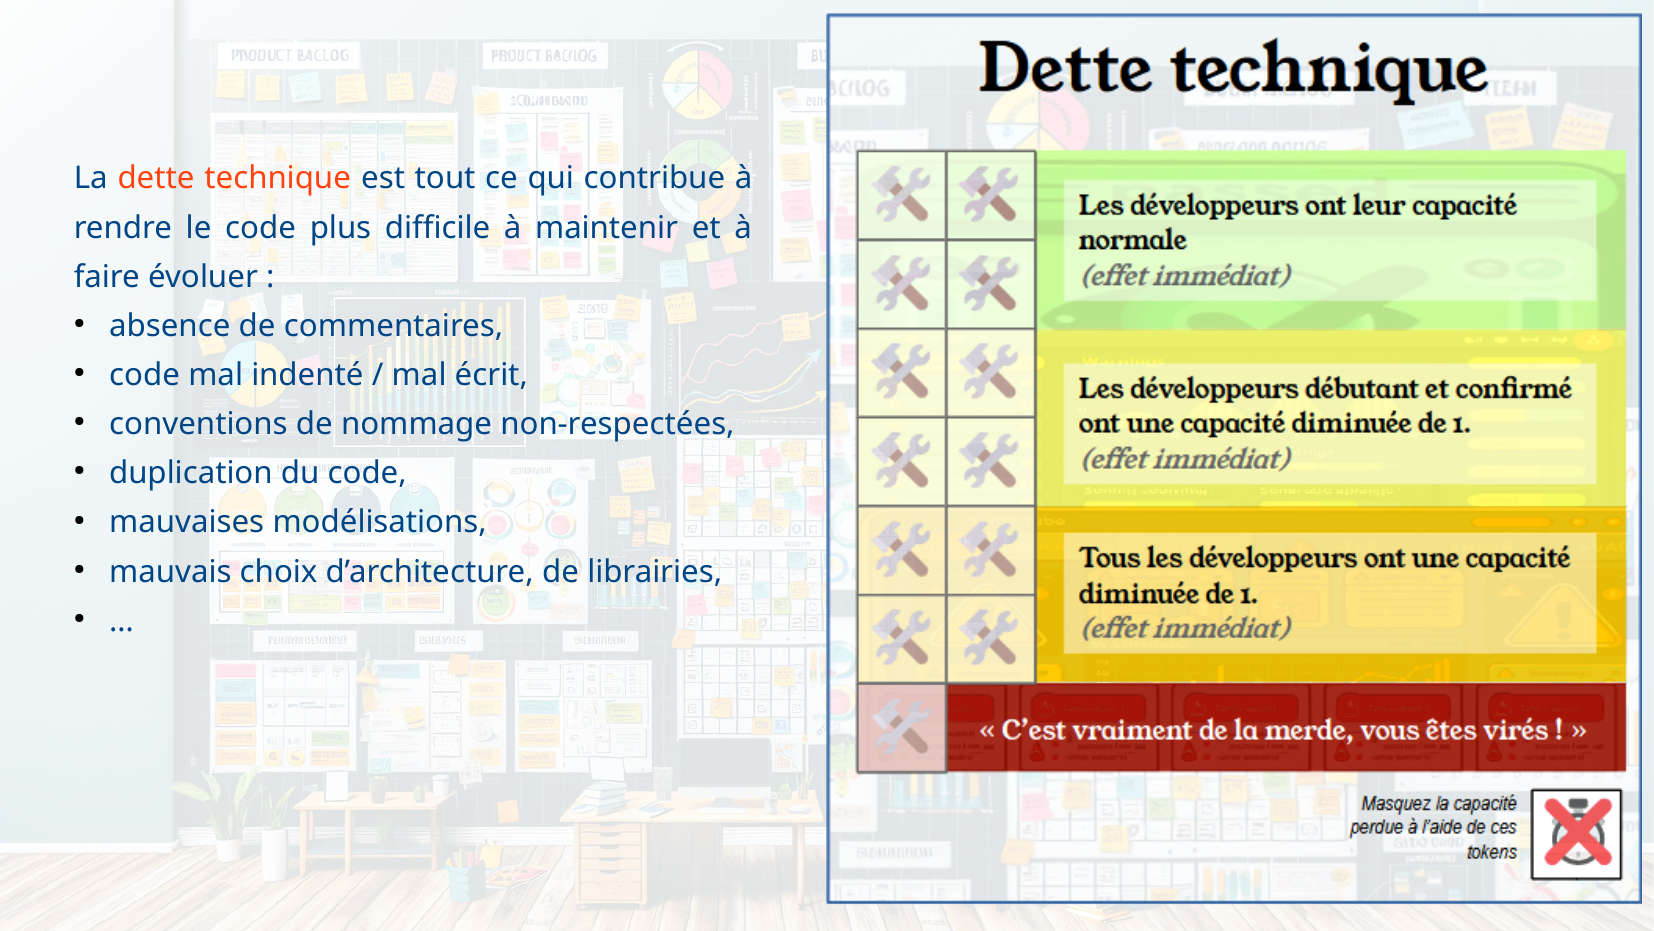

La dette technique est tout ce qui contribue à rendre le code plus difficile à maintenir et à faire évoluer :
absence de commentaires,
code mal indenté / mal écrit,
conventions de nommage non-respectées,
duplication du code,
mauvaises modélisations,
mauvais choix d’architecture, de librairies,
…